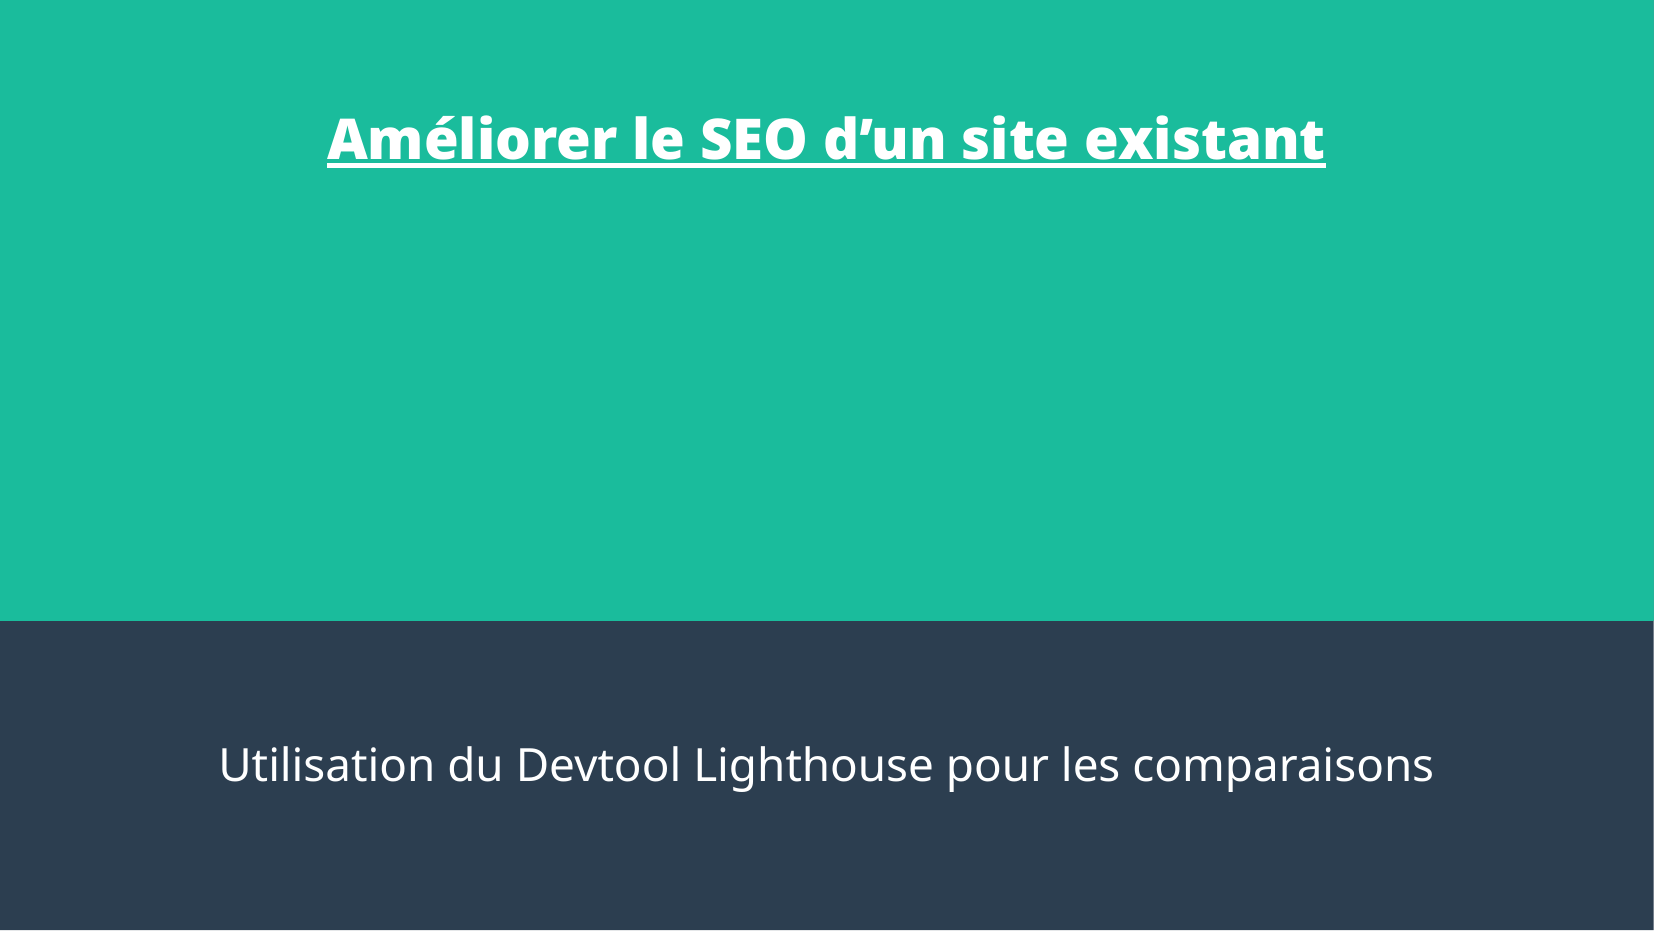

# Améliorer le SEO d’un site existant
Utilisation du Devtool Lighthouse pour les comparaisons